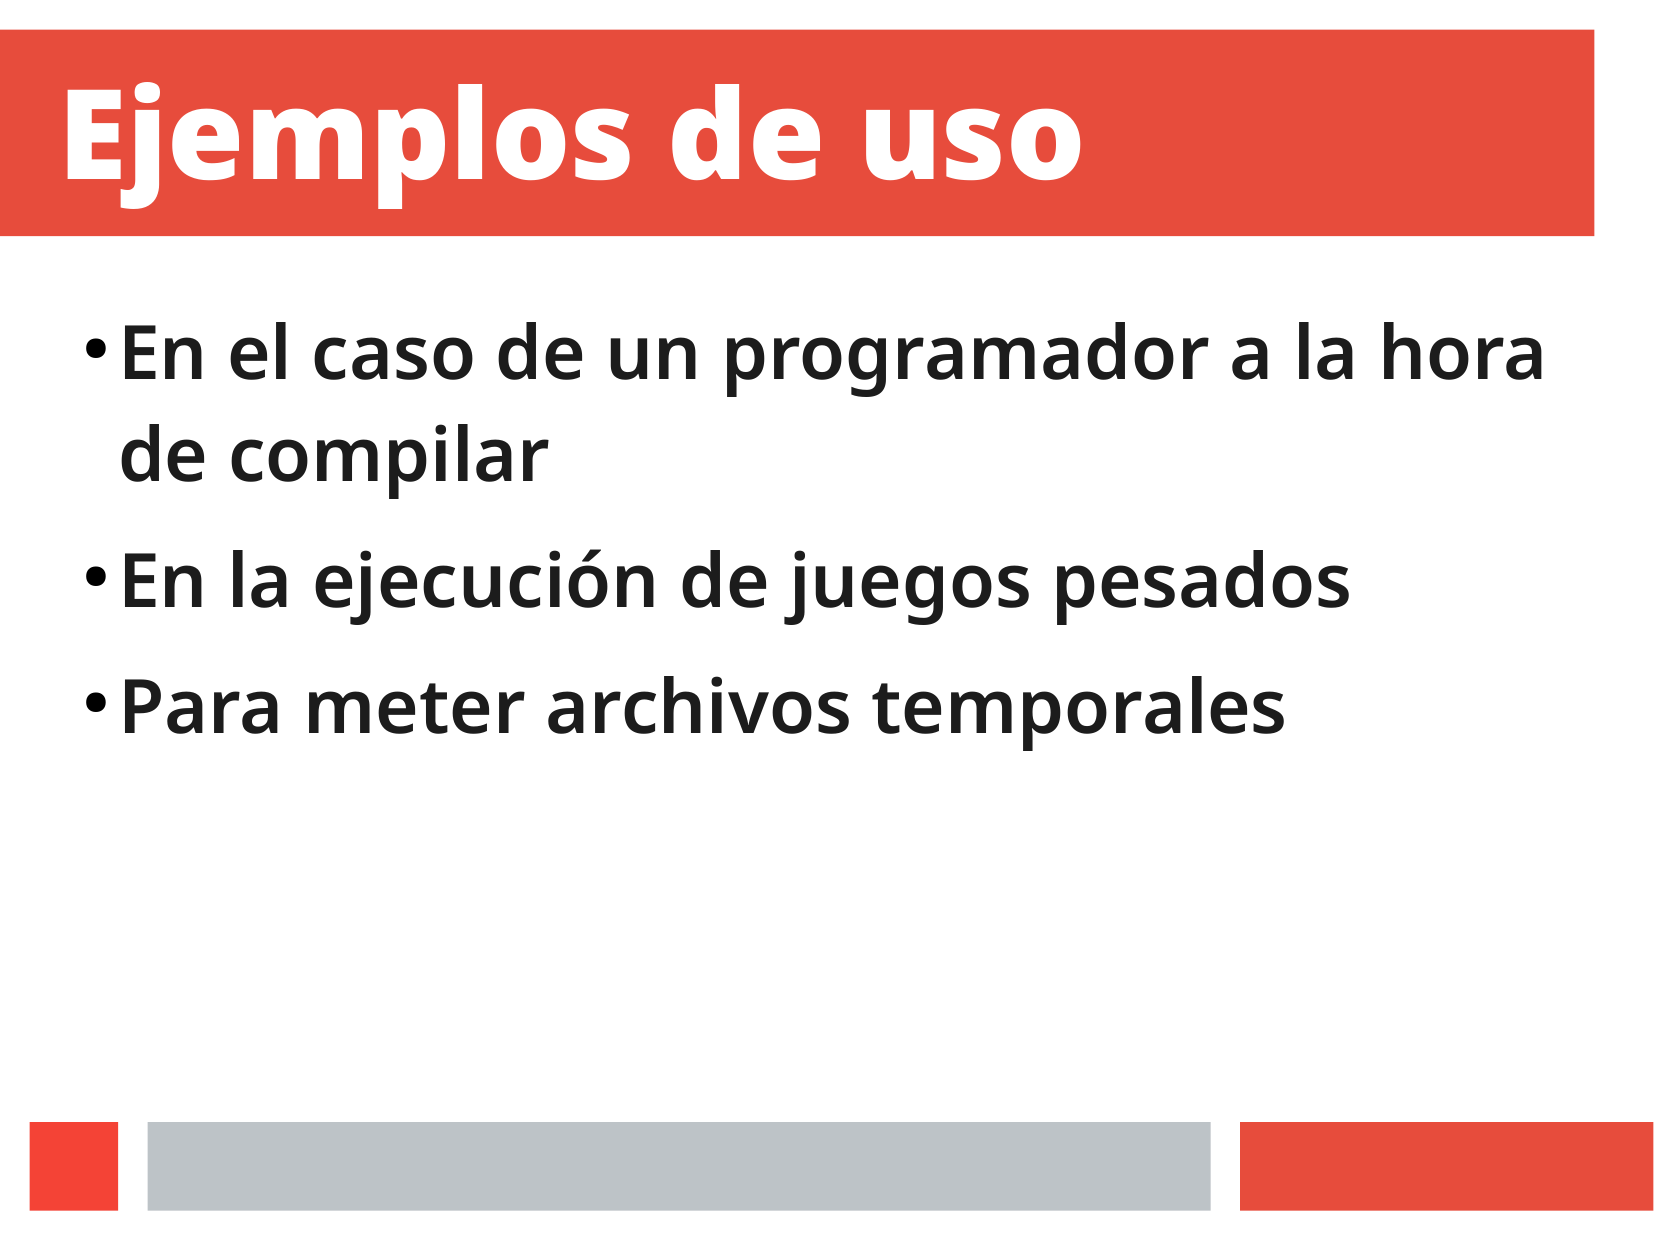

# Ejemplos de uso
En el caso de un programador a la hora de compilar
En la ejecución de juegos pesados
Para meter archivos temporales